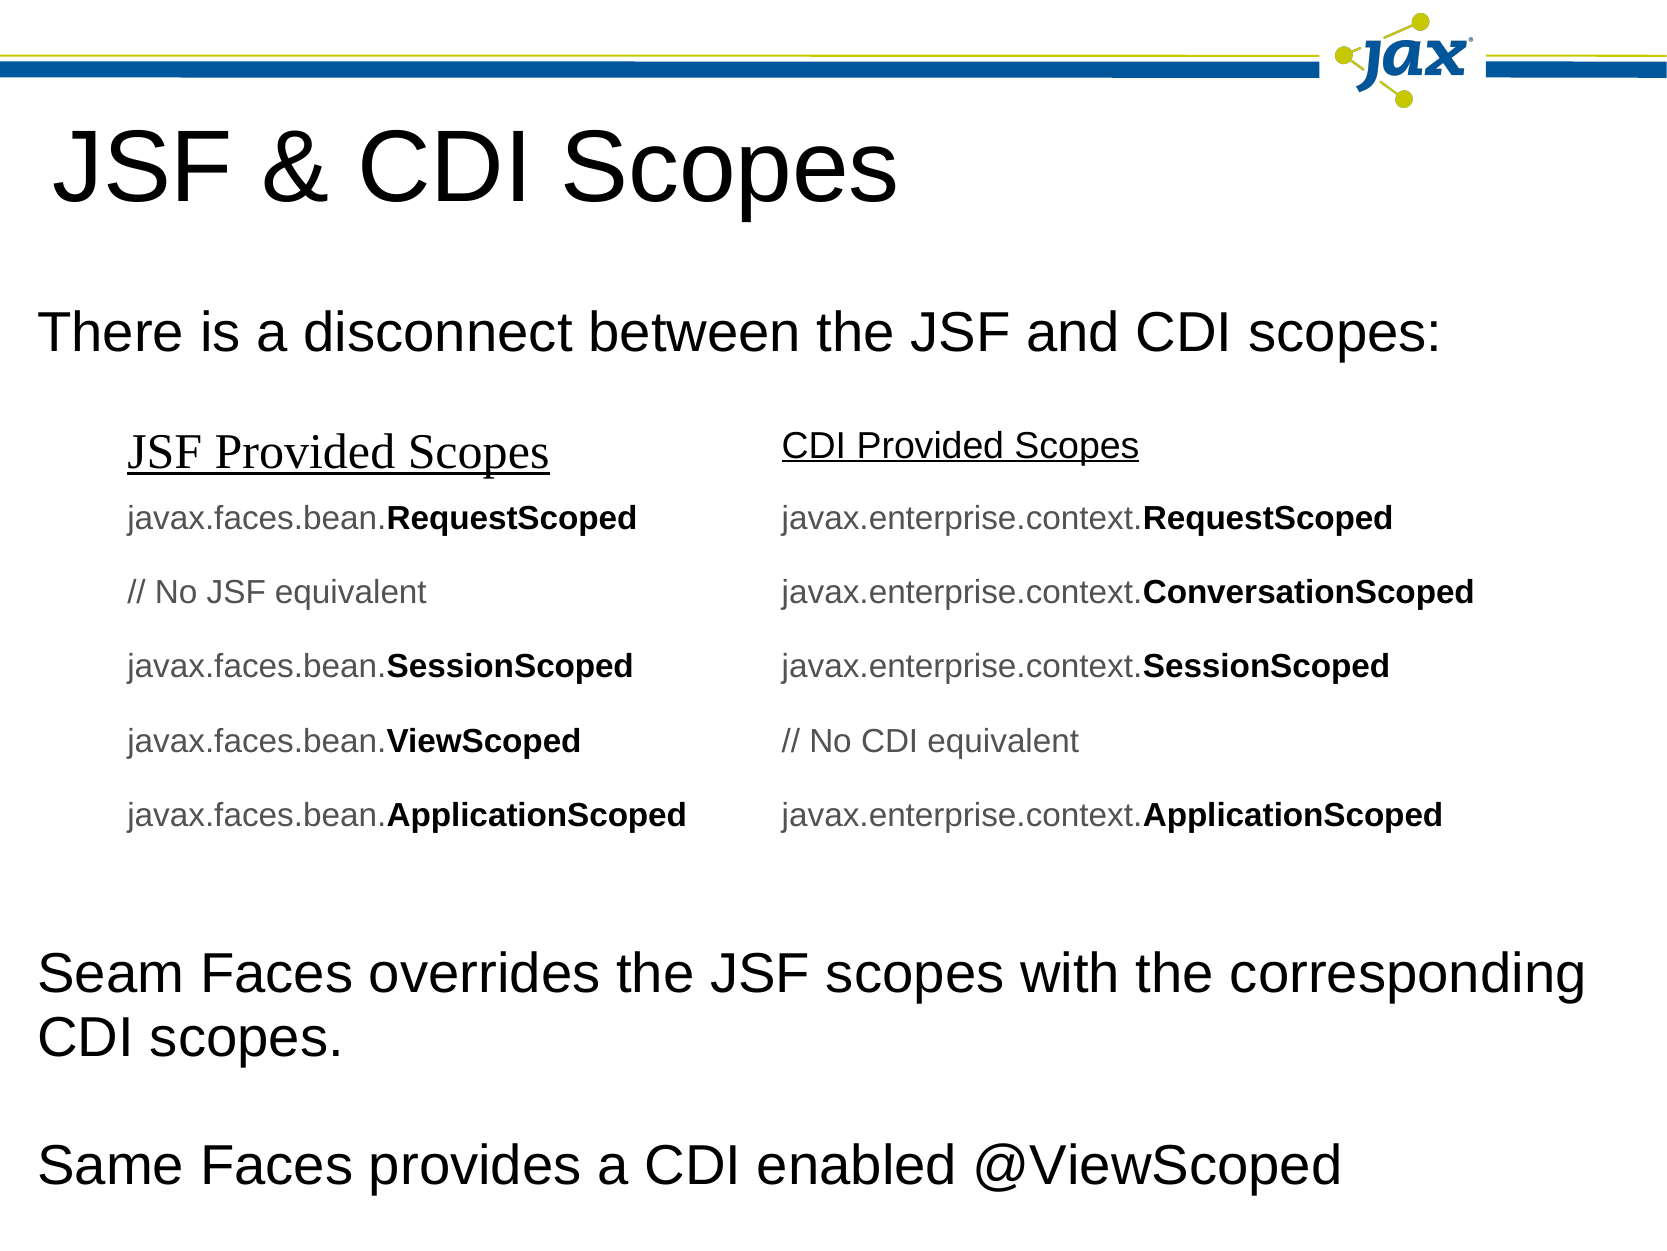

# JSF & CDI Scopes
There is a disconnect between the JSF and CDI scopes:
Seam Faces overrides the JSF scopes with the corresponding CDI scopes.
Same Faces provides a CDI enabled @ViewScoped
| JSF Provided Scopes | CDI Provided Scopes |
| --- | --- |
| javax.faces.bean.RequestScoped | javax.enterprise.context.RequestScoped |
| // No JSF equivalent | javax.enterprise.context.ConversationScoped |
| javax.faces.bean.SessionScoped | javax.enterprise.context.SessionScoped |
| javax.faces.bean.ViewScoped | // No CDI equivalent |
| javax.faces.bean.ApplicationScoped | javax.enterprise.context.ApplicationScoped |